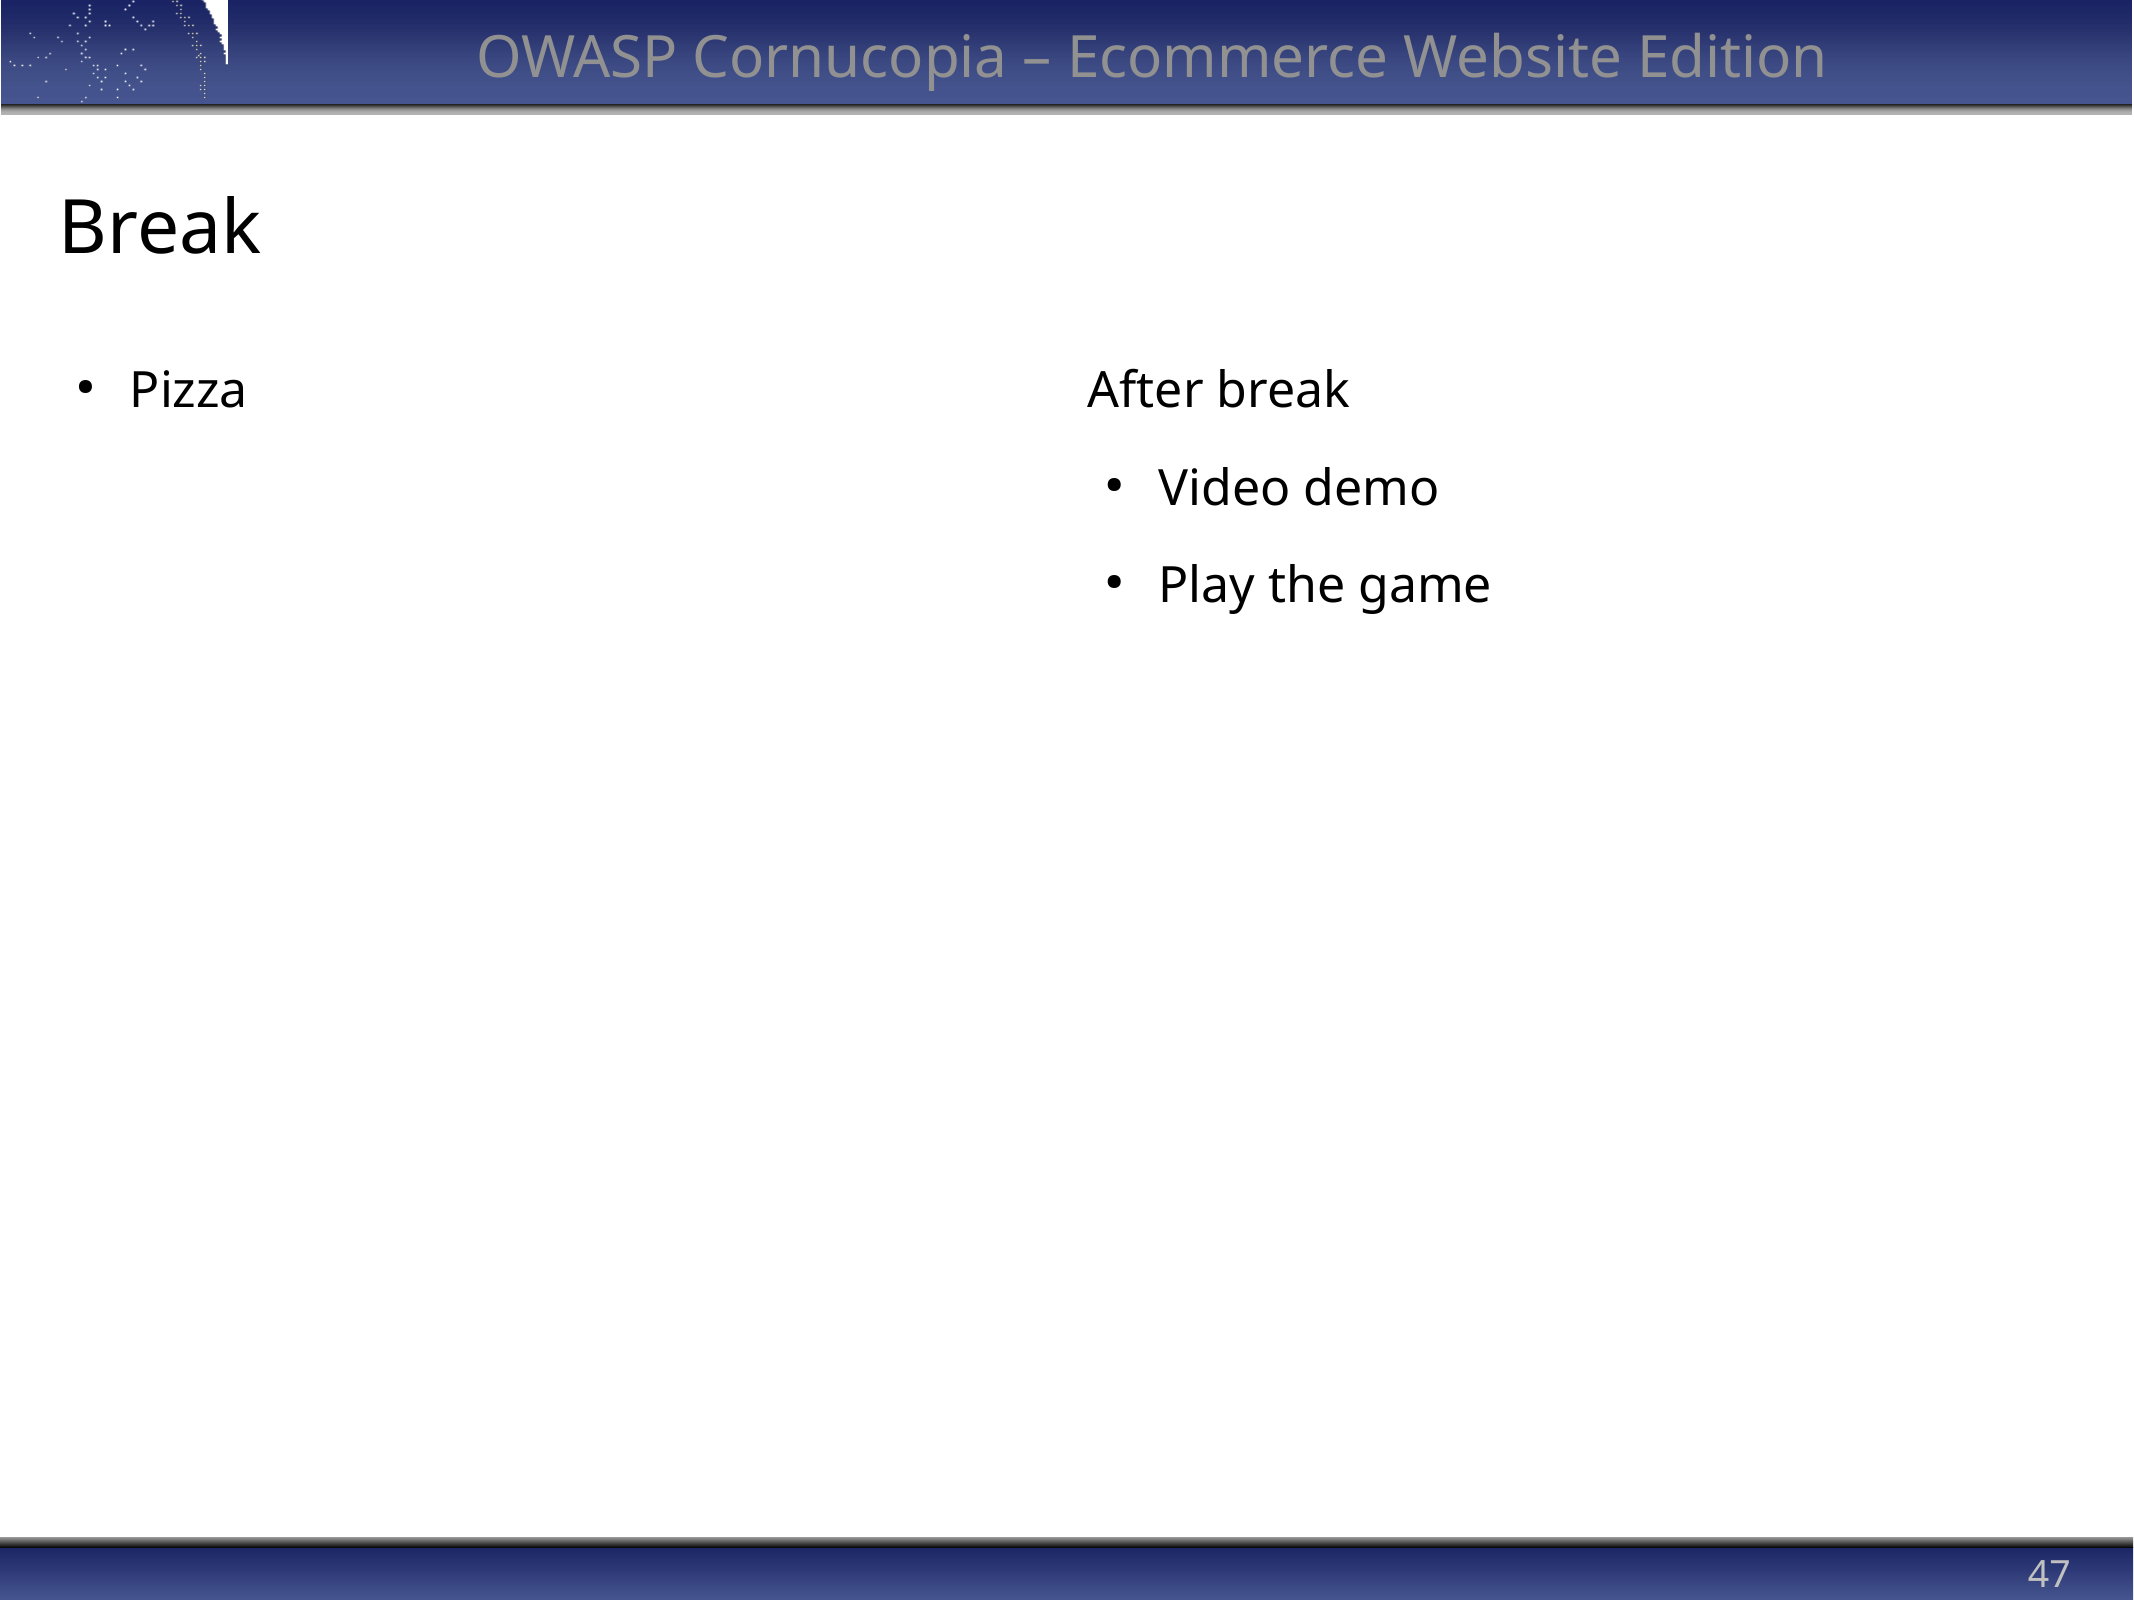

# Break
Pizza
After break
Video demo
Play the game